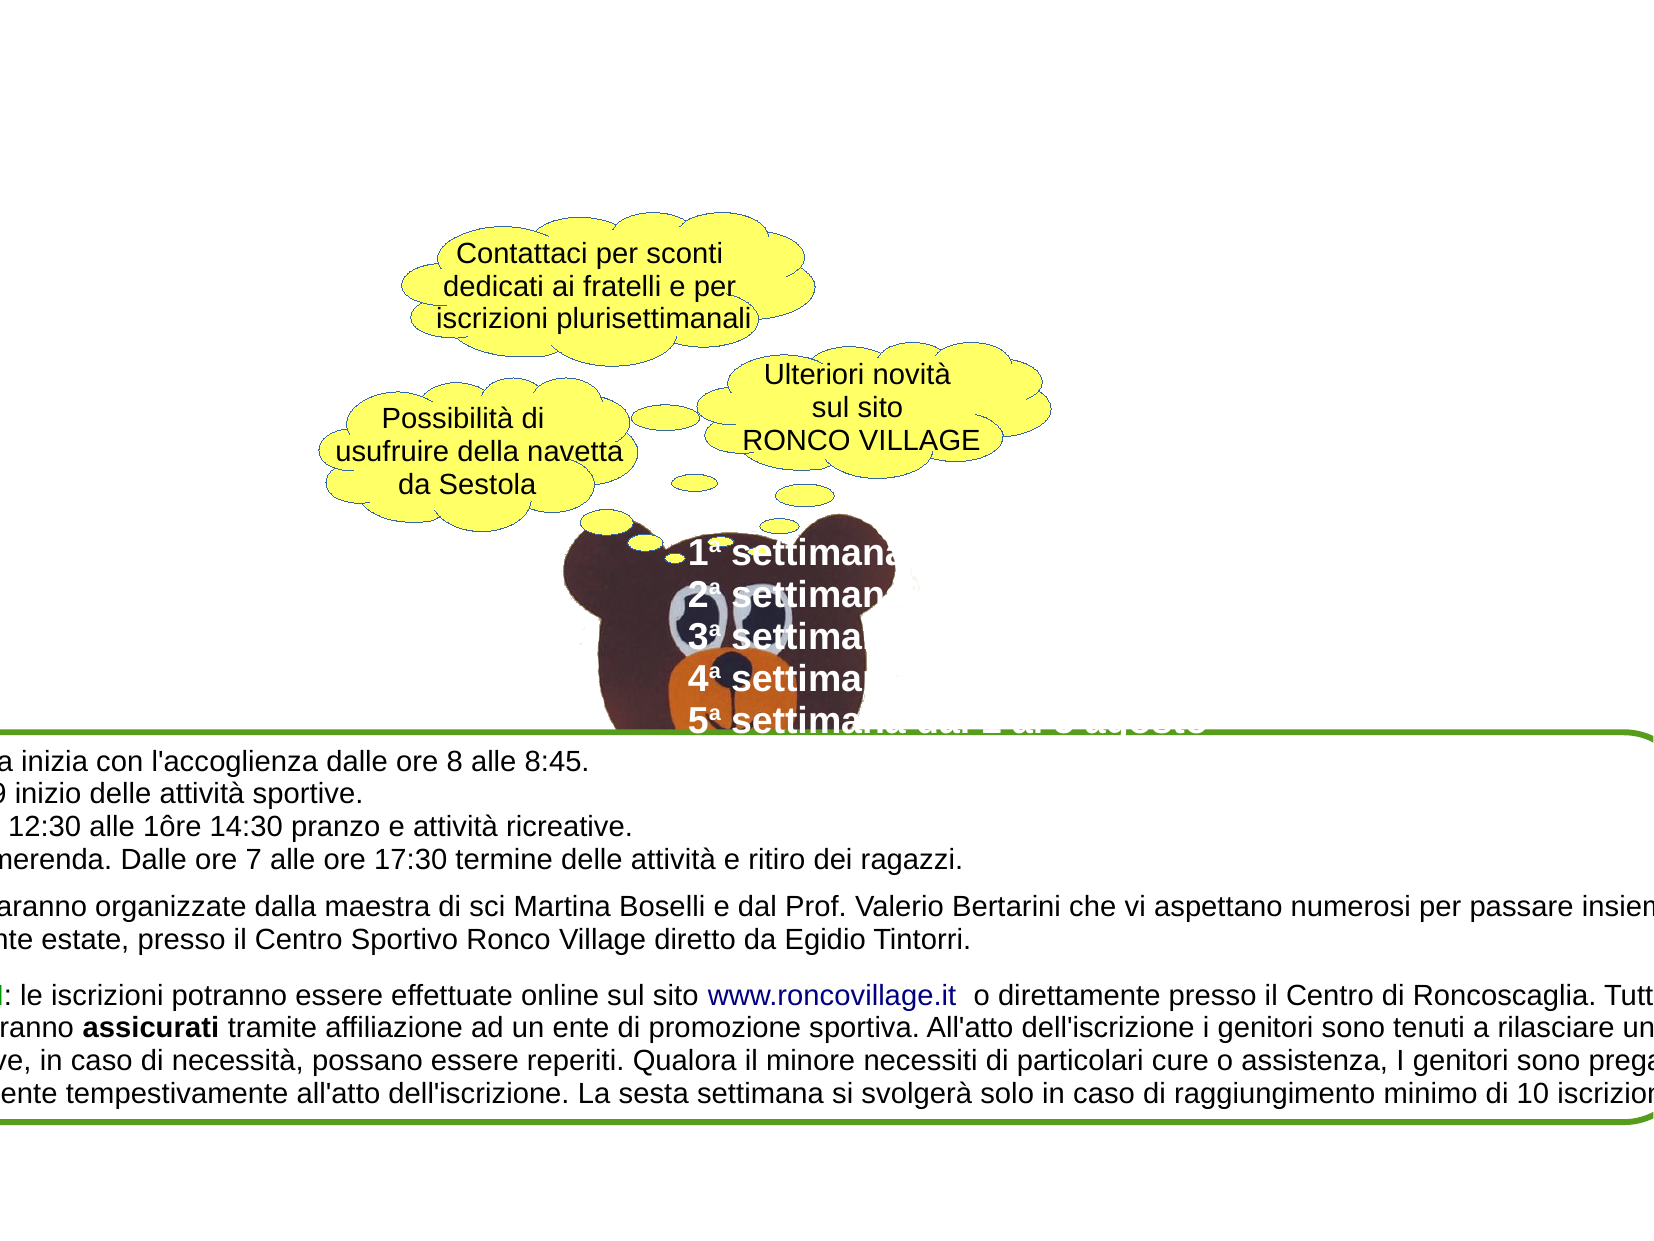

Contattaci per sconti
dedicati ai fratelli e per
iscrizioni plurisettimanali
Ulteriori novità
sul sito
RONCO VILLAGE
Possibilità di
 usufruire della navetta
da Sestola
1a settimana dal 4 all'8 luglio
2a settimana dall'11 al 15 luglio
3a settimana dal 18 al 22 luglio
4a settimana dal 25 al 29 luglio
5a settimana dal 1 al 5 agosto
La giornta inizia con l'accoglienza dalle ore 8 alle 8:45.
Alle ore 9 inizio delle attività sportive.
Dalle ore 12:30 alle 1ôre 14:30 pranzo e attività ricreative.
Ore 16, merenda. Dalle ore 7 alle ore 17:30 termine delle attività e ritiro dei ragazzi.
Le attività saranno organizzate dalla maestra di sci Martina Boselli e dal Prof. Valerio Bertarini che vi aspettano numerosi per passare insieme
una divertente estate, presso il Centro Sportivo Ronco Village diretto da Egidio Tintorri.
ISCRIZIONI: le iscrizioni potranno essere effettuate online sul sito www.roncovillage.it o direttamente presso il Centro di Roncoscaglia. Tutti
gli iscritti saranno assicurati tramite affiliazione ad un ente di promozione sportiva. All'atto dell'iscrizione i genitori sono tenuti a rilasciare un
recapito dove, in caso di necessità, possano essere reperiti. Qualora il minore necessiti di particolari cure o assistenza, I genitori sono pregati
di farlo presente tempestivamente all'atto dell'iscrizione. La sesta settimana si svolgerà solo in caso di raggiungimento minimo di 10 iscrizioni.